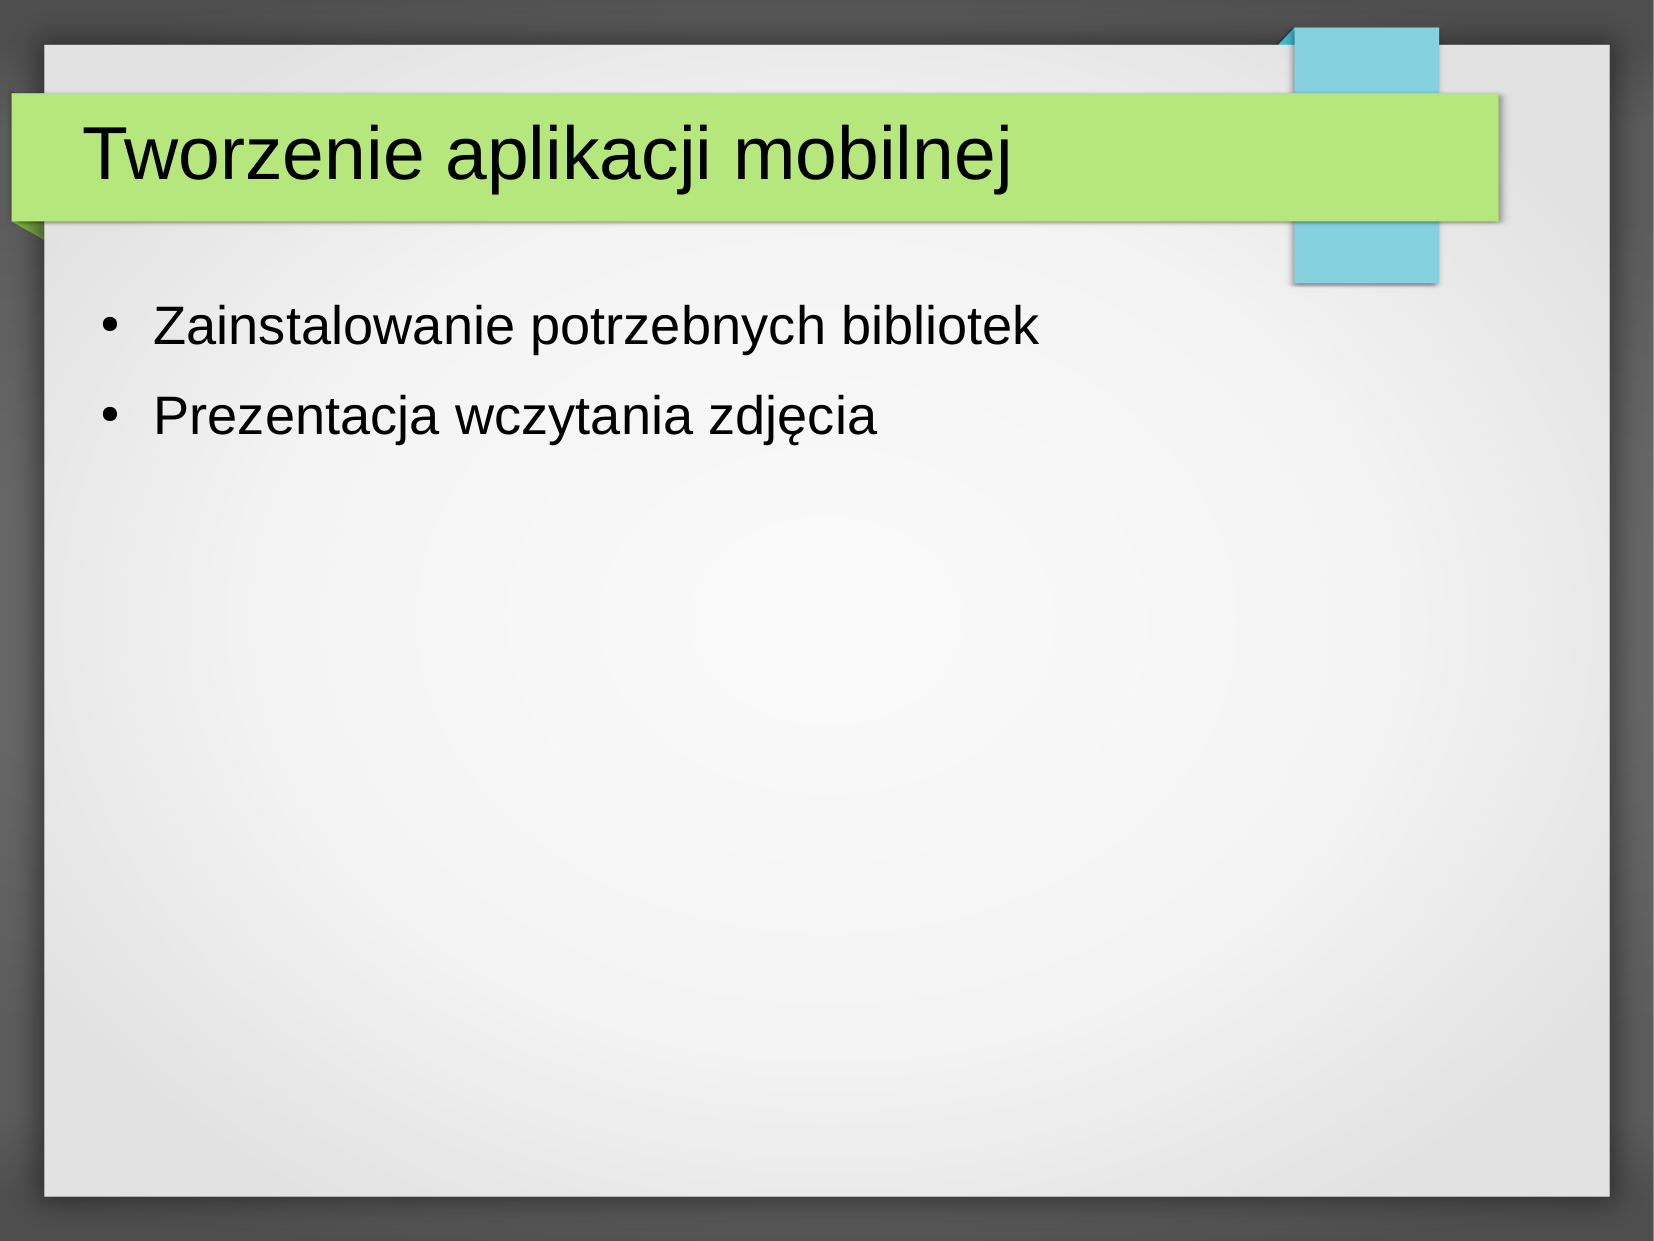

# Tworzenie aplikacji mobilnej
Zainstalowanie potrzebnych bibliotek
Prezentacja wczytania zdjęcia